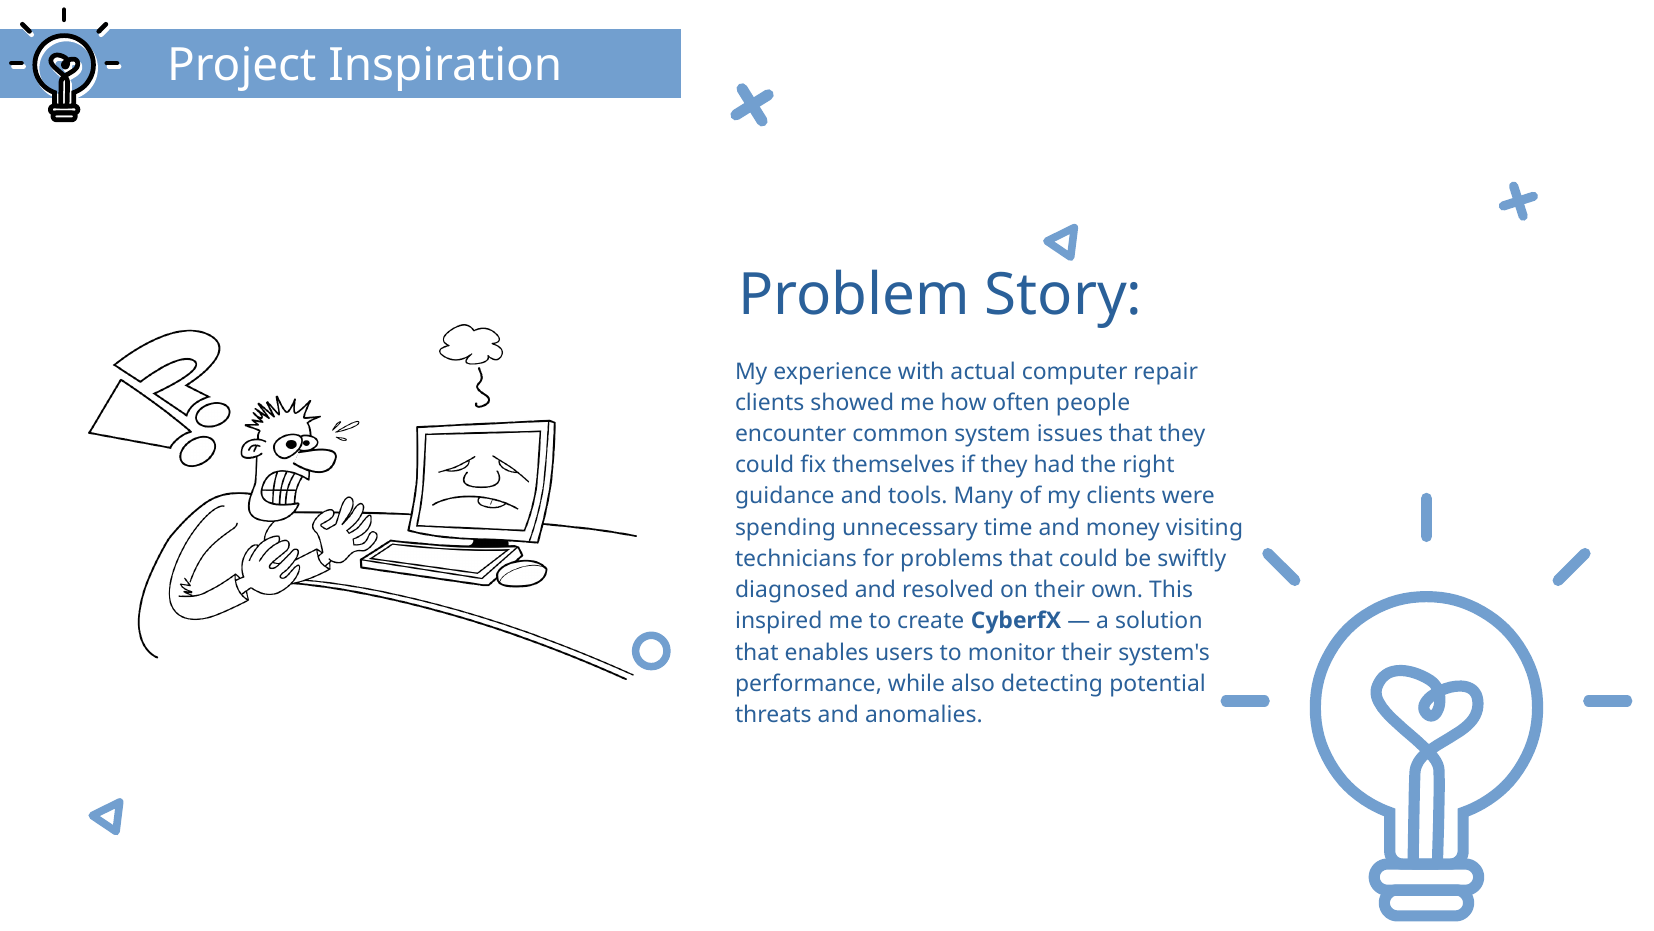

Project Inspiration
# Problem Story:
My experience with actual computer repair clients showed me how often people encounter common system issues that they could fix themselves if they had the right guidance and tools. Many of my clients were spending unnecessary time and money visiting technicians for problems that could be swiftly diagnosed and resolved on their own. This inspired me to create CyberfX — a solution that enables users to monitor their system's performance, while also detecting potential threats and anomalies.